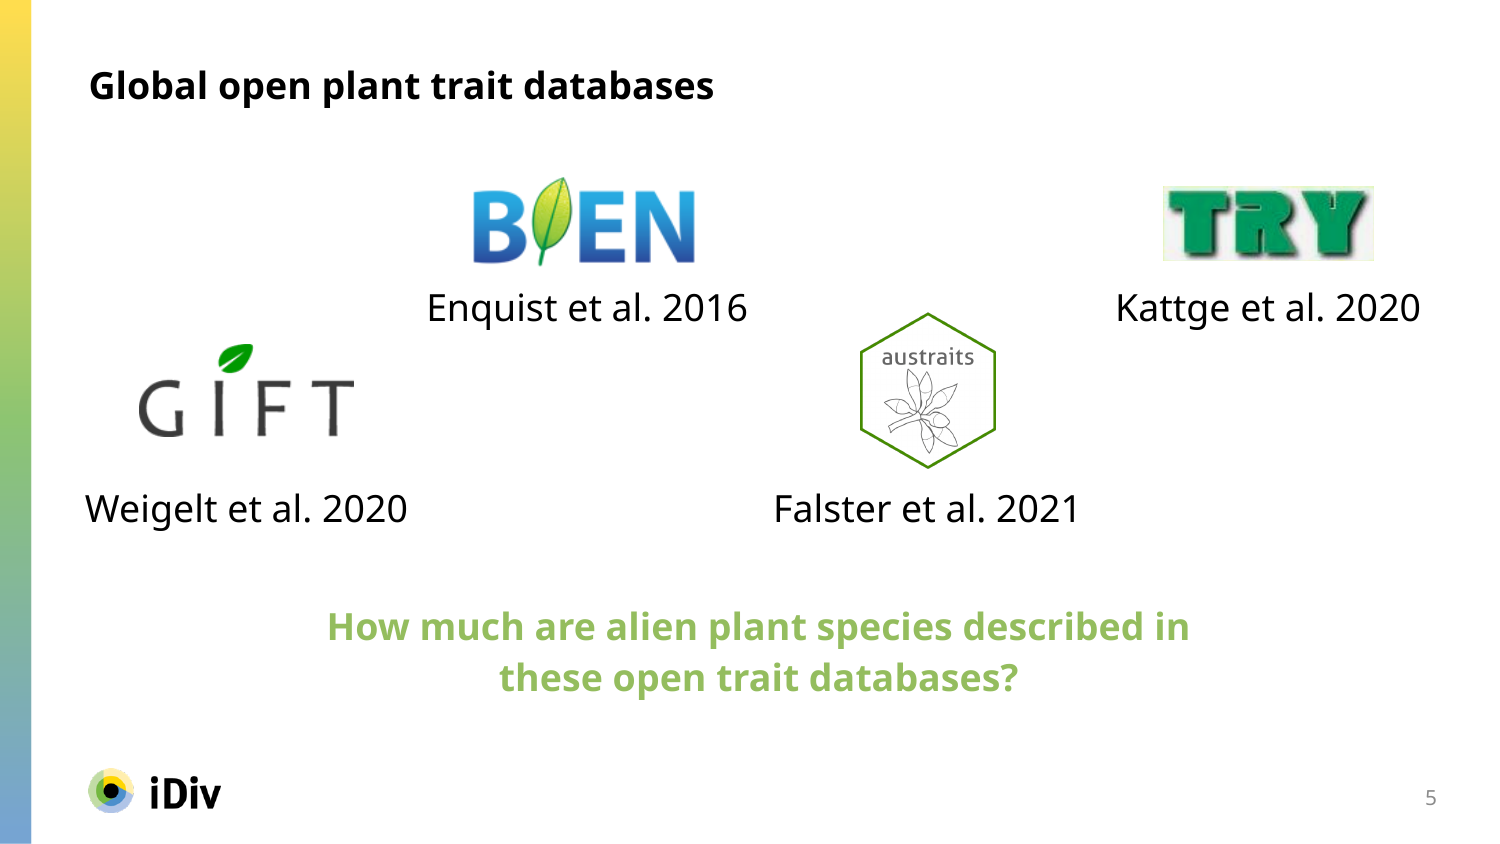

# Global open plant trait databases
Enquist et al. 2016
Kattge et al. 2020
Falster et al. 2021
Weigelt et al. 2020
How much are alien plant species described in these open trait databases?